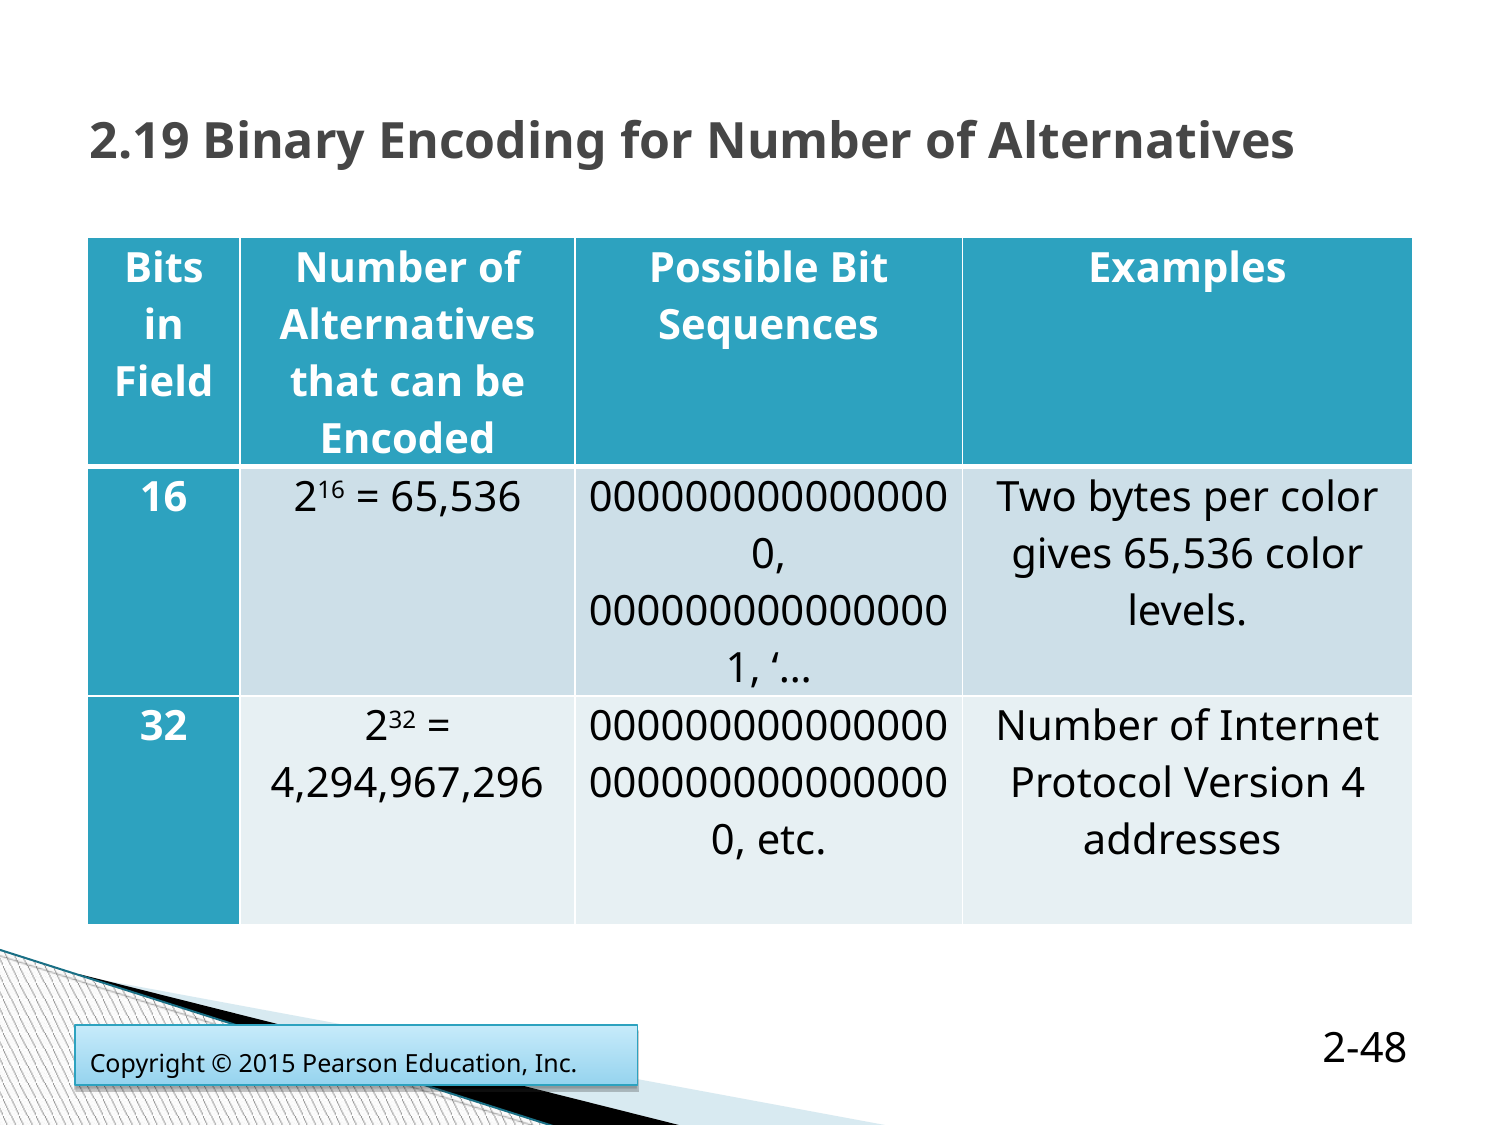

# 2.19 Binary Encoding for Number of Alternatives
| Bits in Field | Number of Alternatives that can be Encoded | Possible Bit Sequences | Examples |
| --- | --- | --- | --- |
| 16 | 216 = 65,536 | 0000000000000000, 0000000000000001, ‘… | Two bytes per color gives 65,536 color levels. |
| 32 | 232 = 4,294,967,296 | 000000000000000 0000000000000000, etc. | Number of Internet Protocol Version 4 addresses |
Copyright © 2015 Pearson Education, Inc.